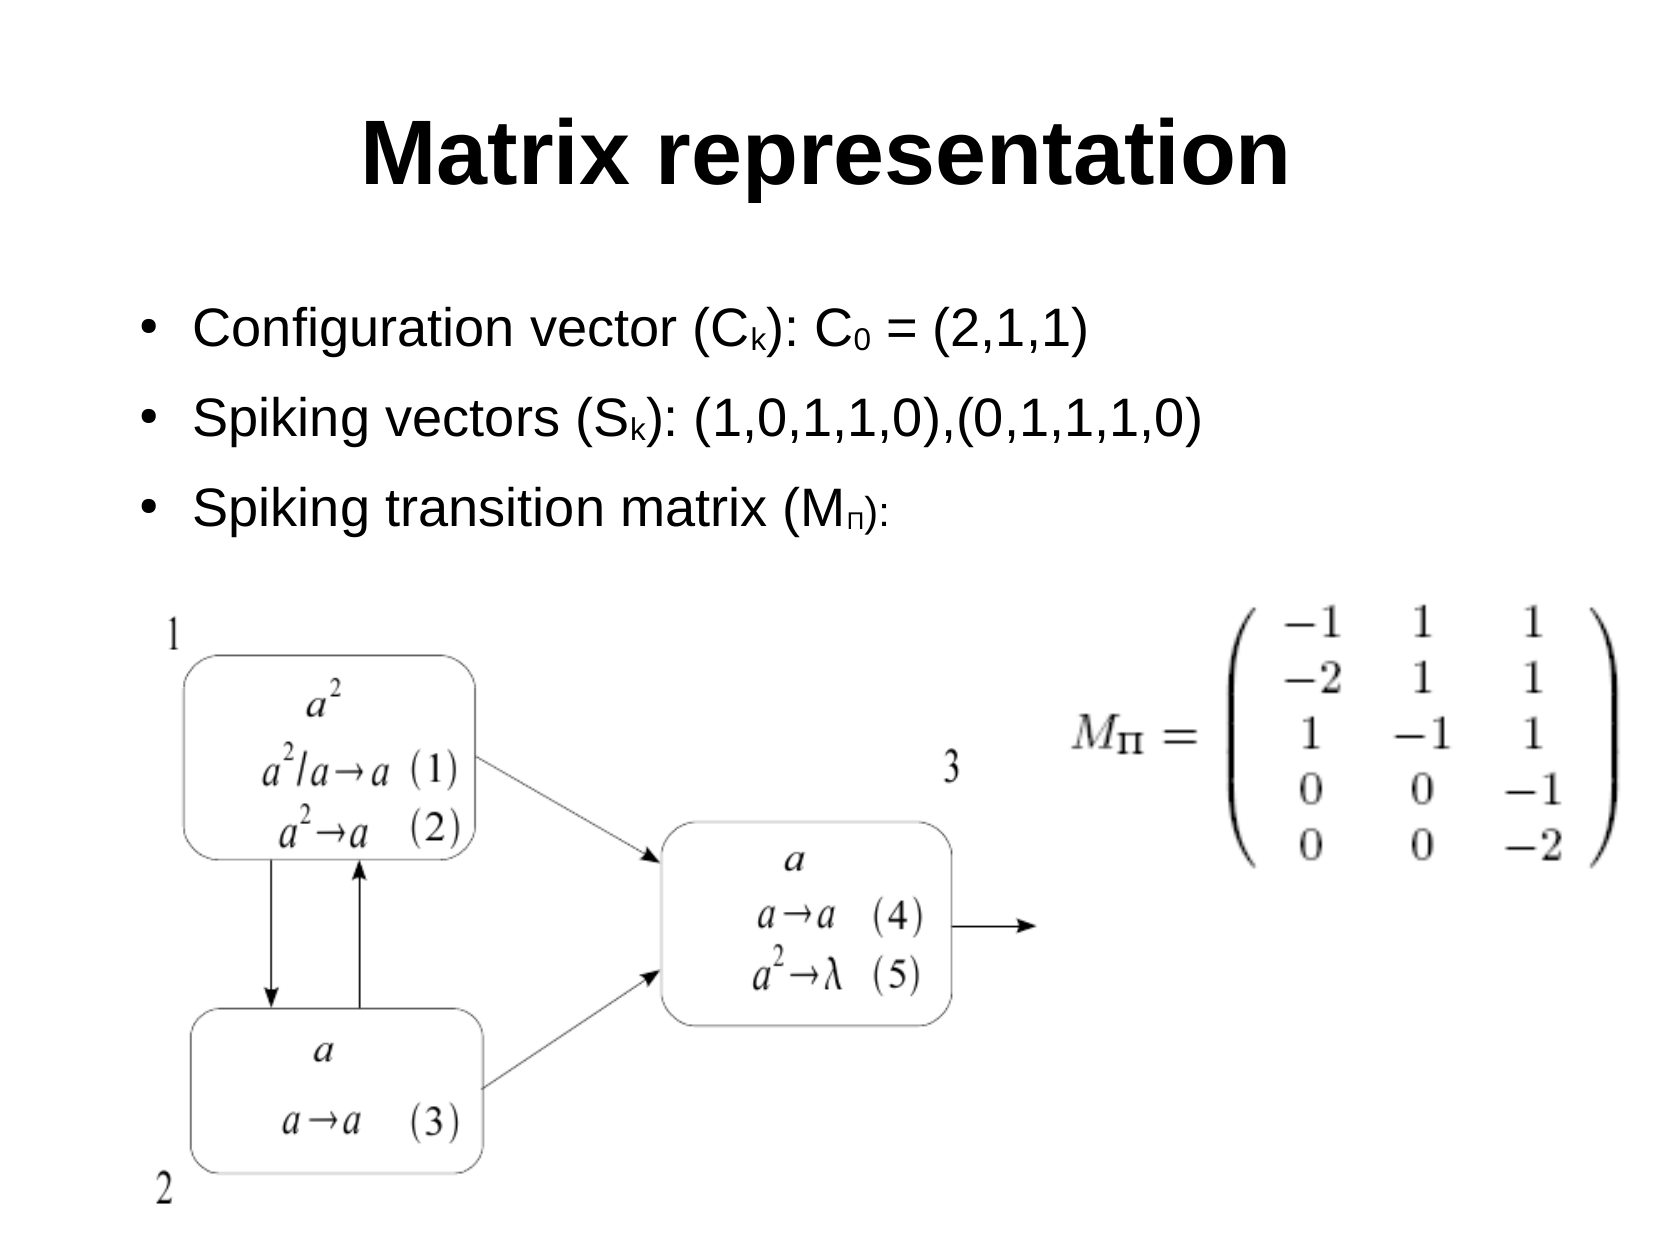

# Matrix representation
Configuration vector (Ck): C0 = (2,1,1)
Spiking vectors (Sk): (1,0,1,1,0),(0,1,1,1,0)
Spiking transition matrix (MΠ):